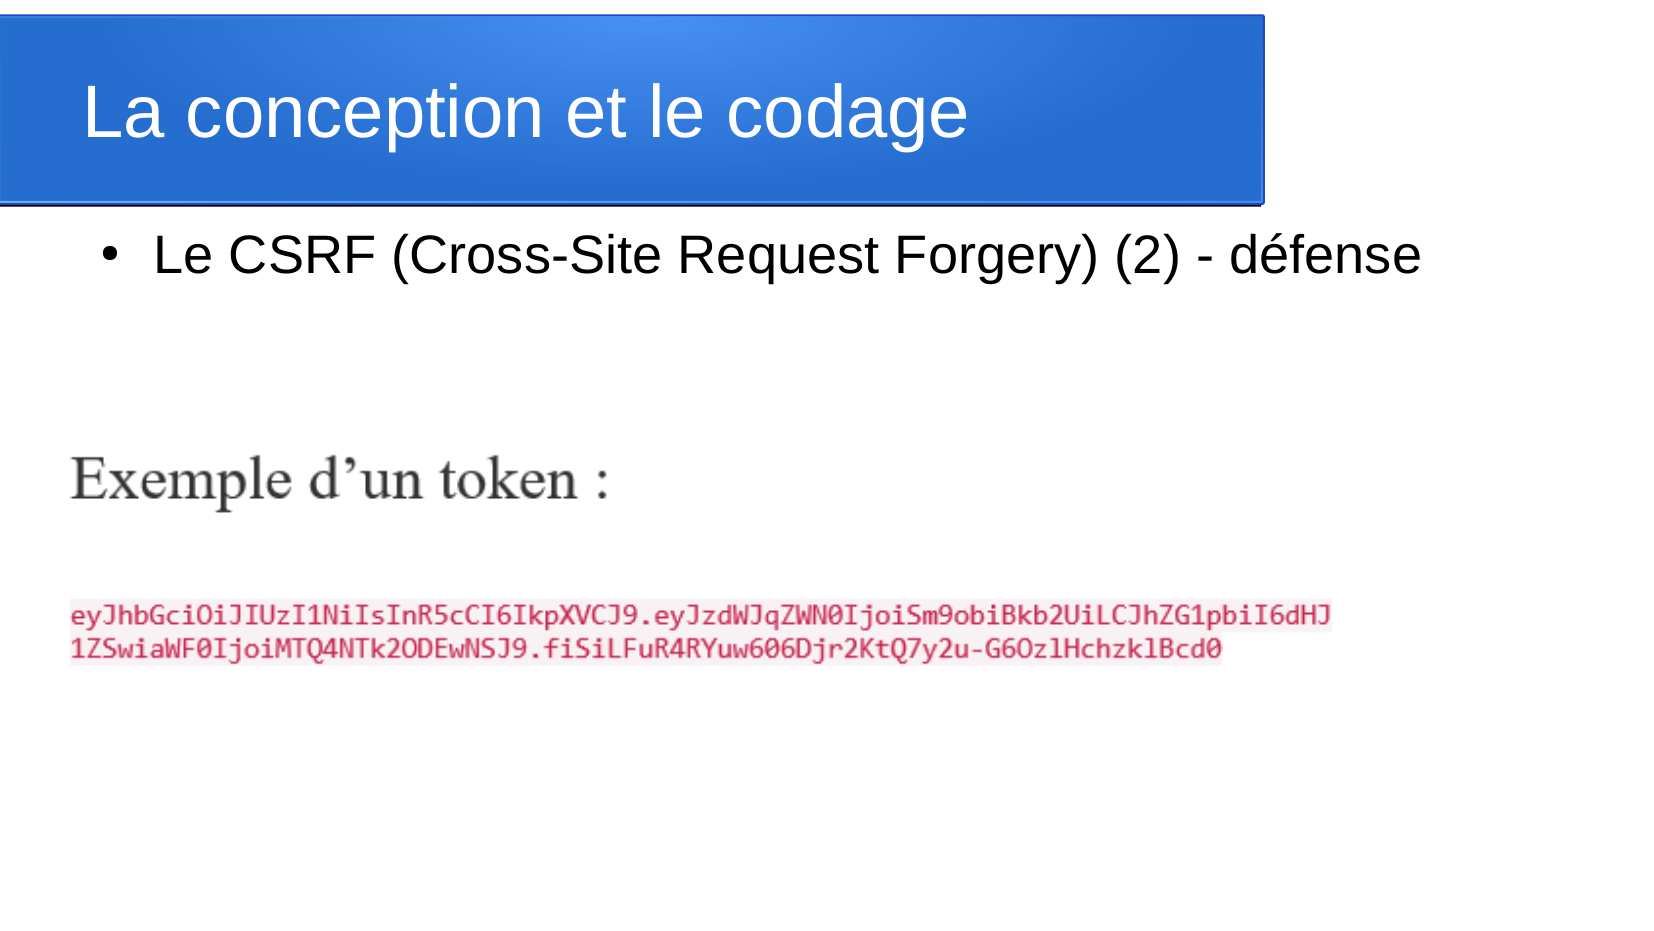

# La conception et le codage
Le CSRF (Cross-Site Request Forgery) (2) - défense